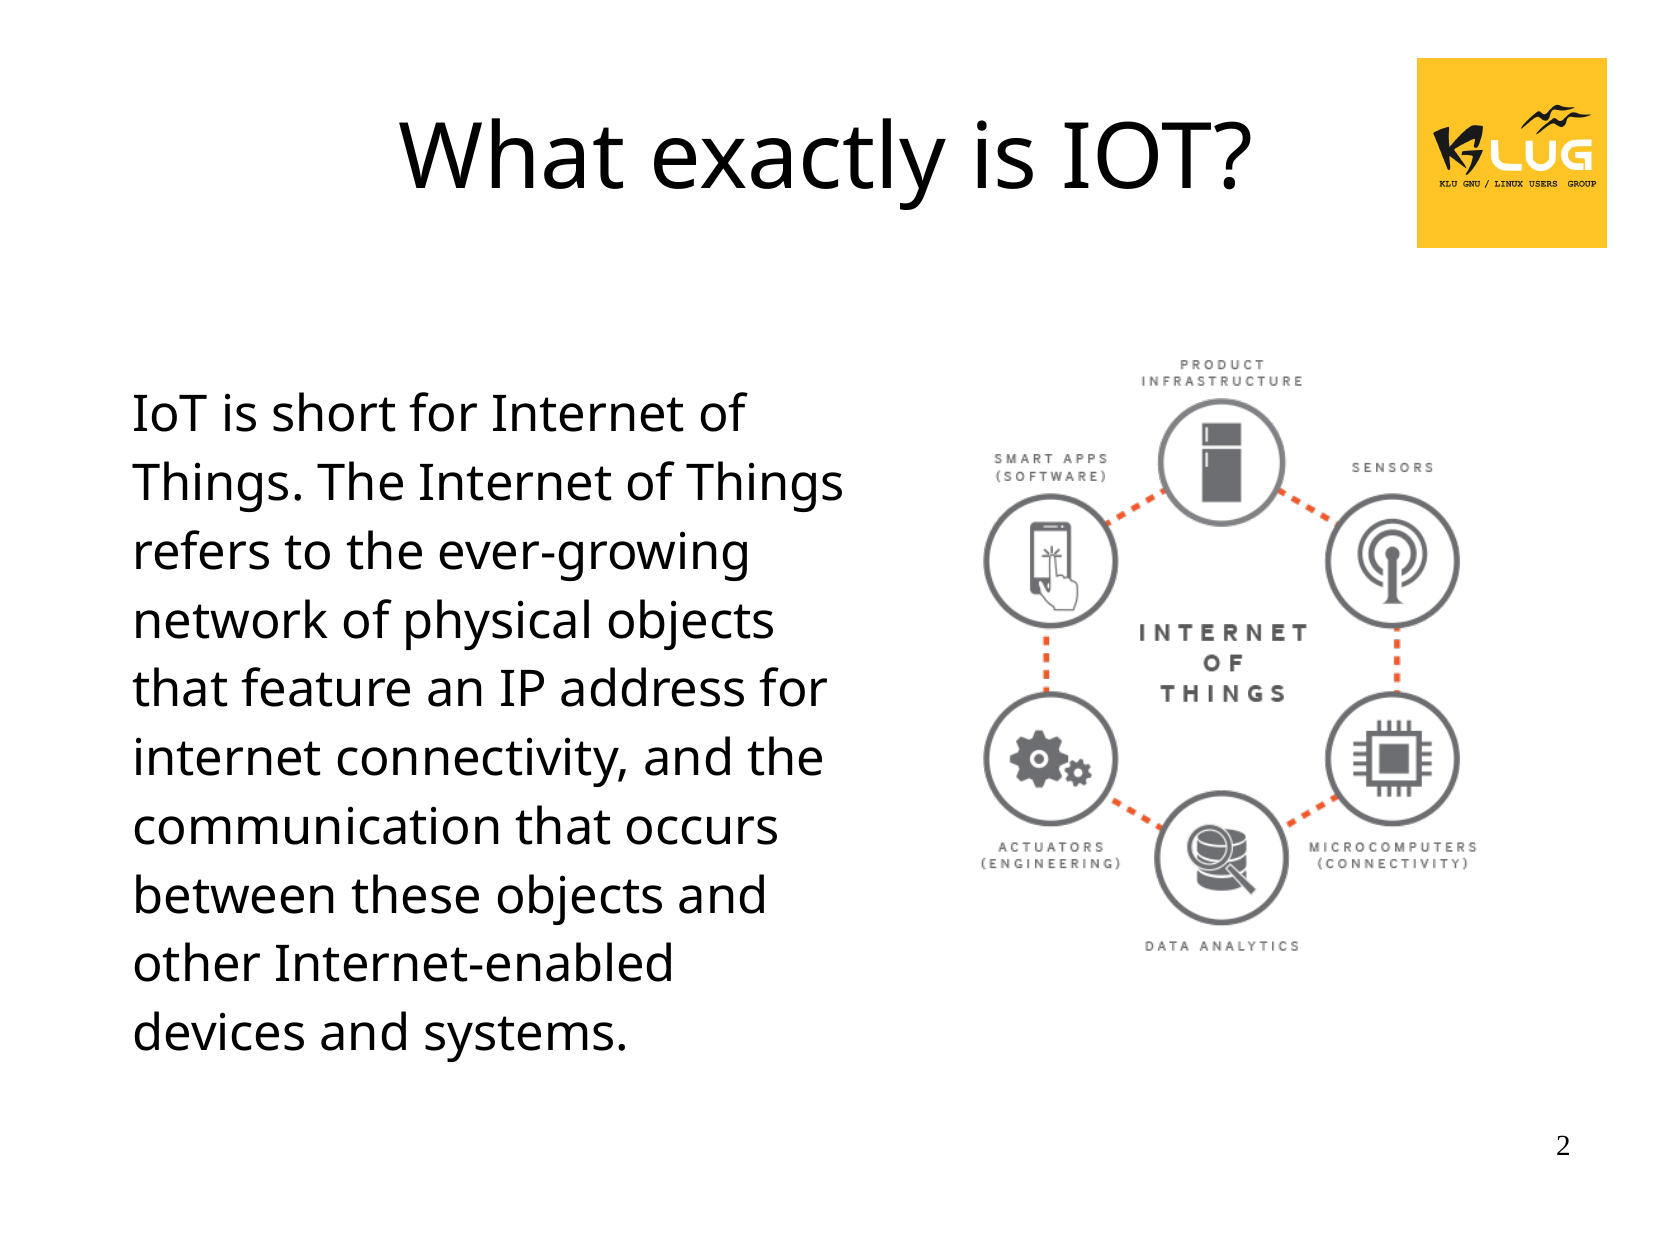

# What exactly is IOT?
IoT is short for Internet of Things. The Internet of Things refers to the ever-growing network of physical objects that feature an IP address for internet connectivity, and the communication that occurs between these objects and other Internet-enabled devices and systems.
2